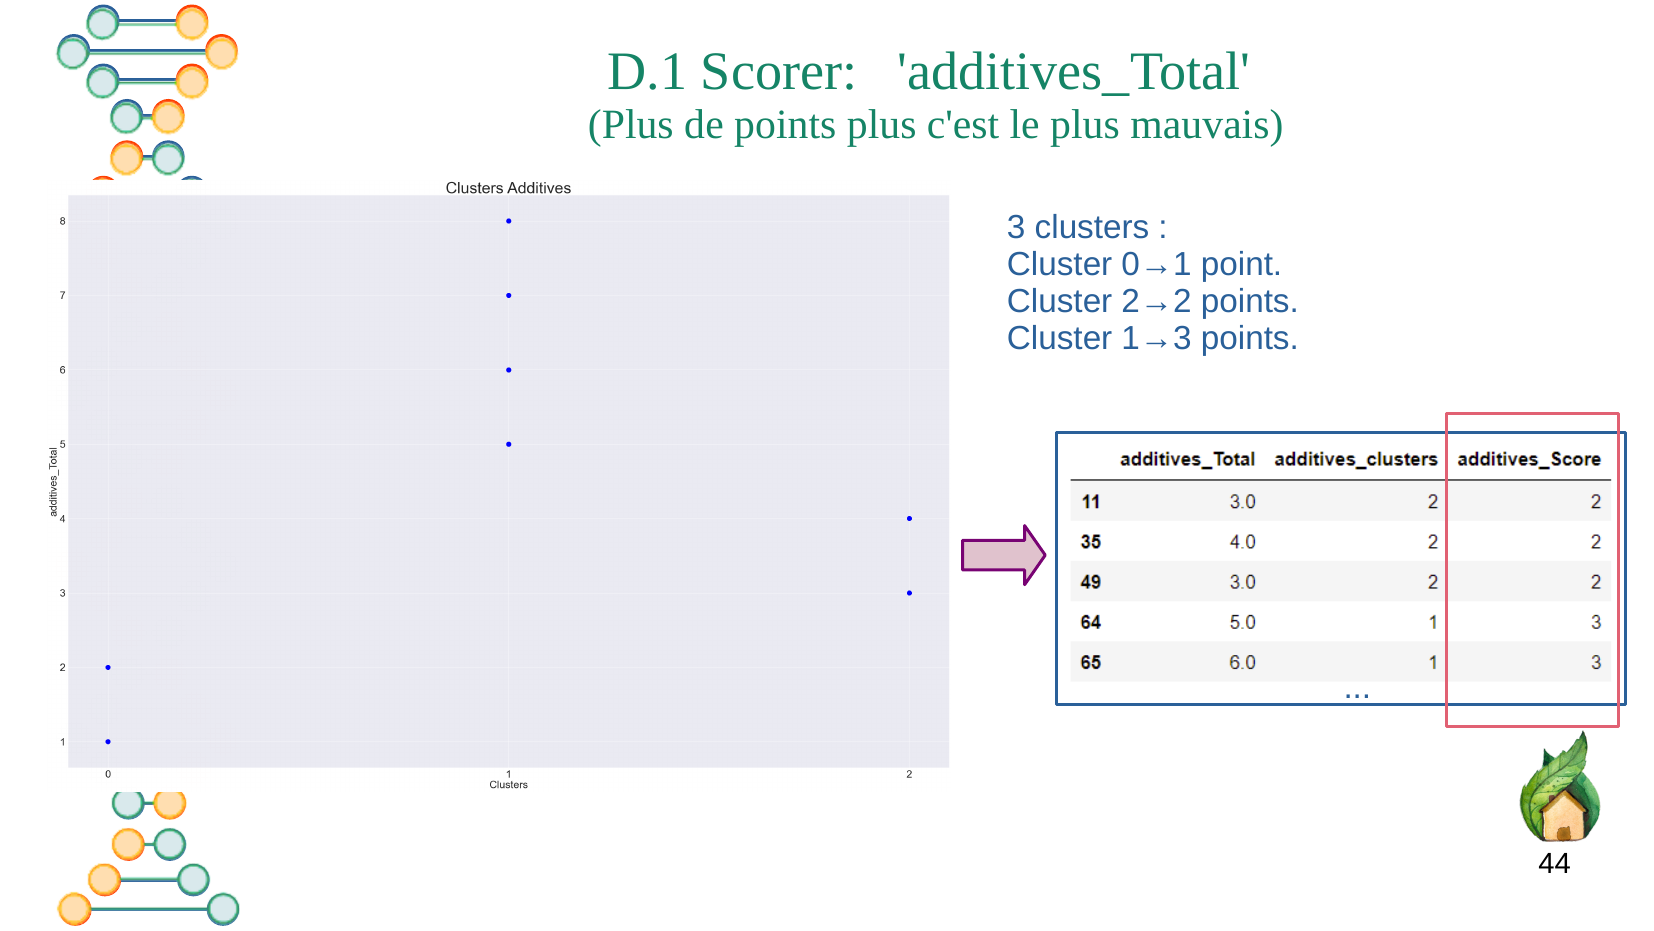

# D.1 Scorer: 'additives_Total' (Plus de points plus c'est le plus mauvais)
3 clusters :
Cluster 0→1 point.
Cluster 2→2 points.
Cluster 1→3 points.
...
44